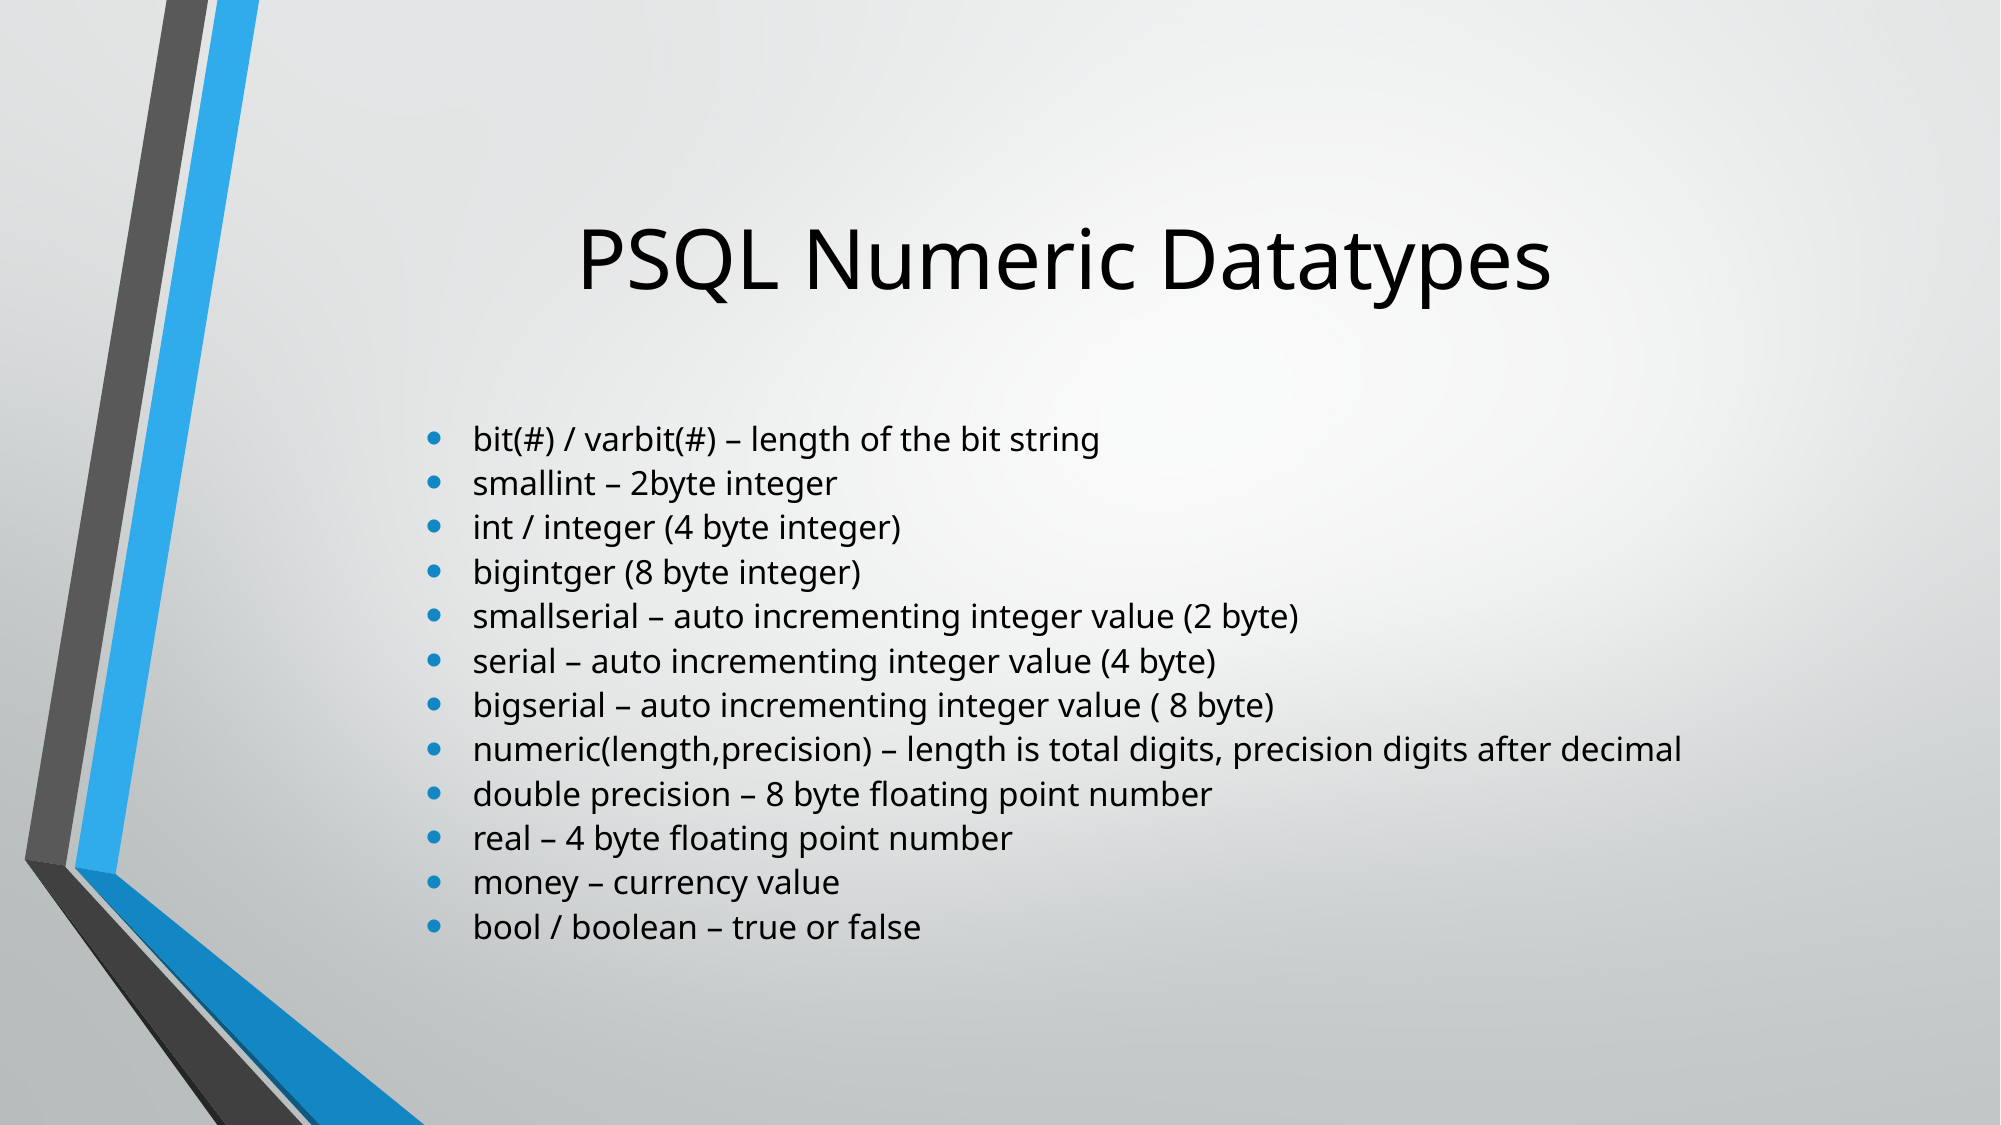

# PSQL Numeric Datatypes
bit(#) / varbit(#) – length of the bit string
smallint – 2byte integer
int / integer (4 byte integer)
bigintger (8 byte integer)
smallserial – auto incrementing integer value (2 byte)
serial – auto incrementing integer value (4 byte)
bigserial – auto incrementing integer value ( 8 byte)
numeric(length,precision) – length is total digits, precision digits after decimal
double precision – 8 byte floating point number
real – 4 byte floating point number
money – currency value
bool / boolean – true or false